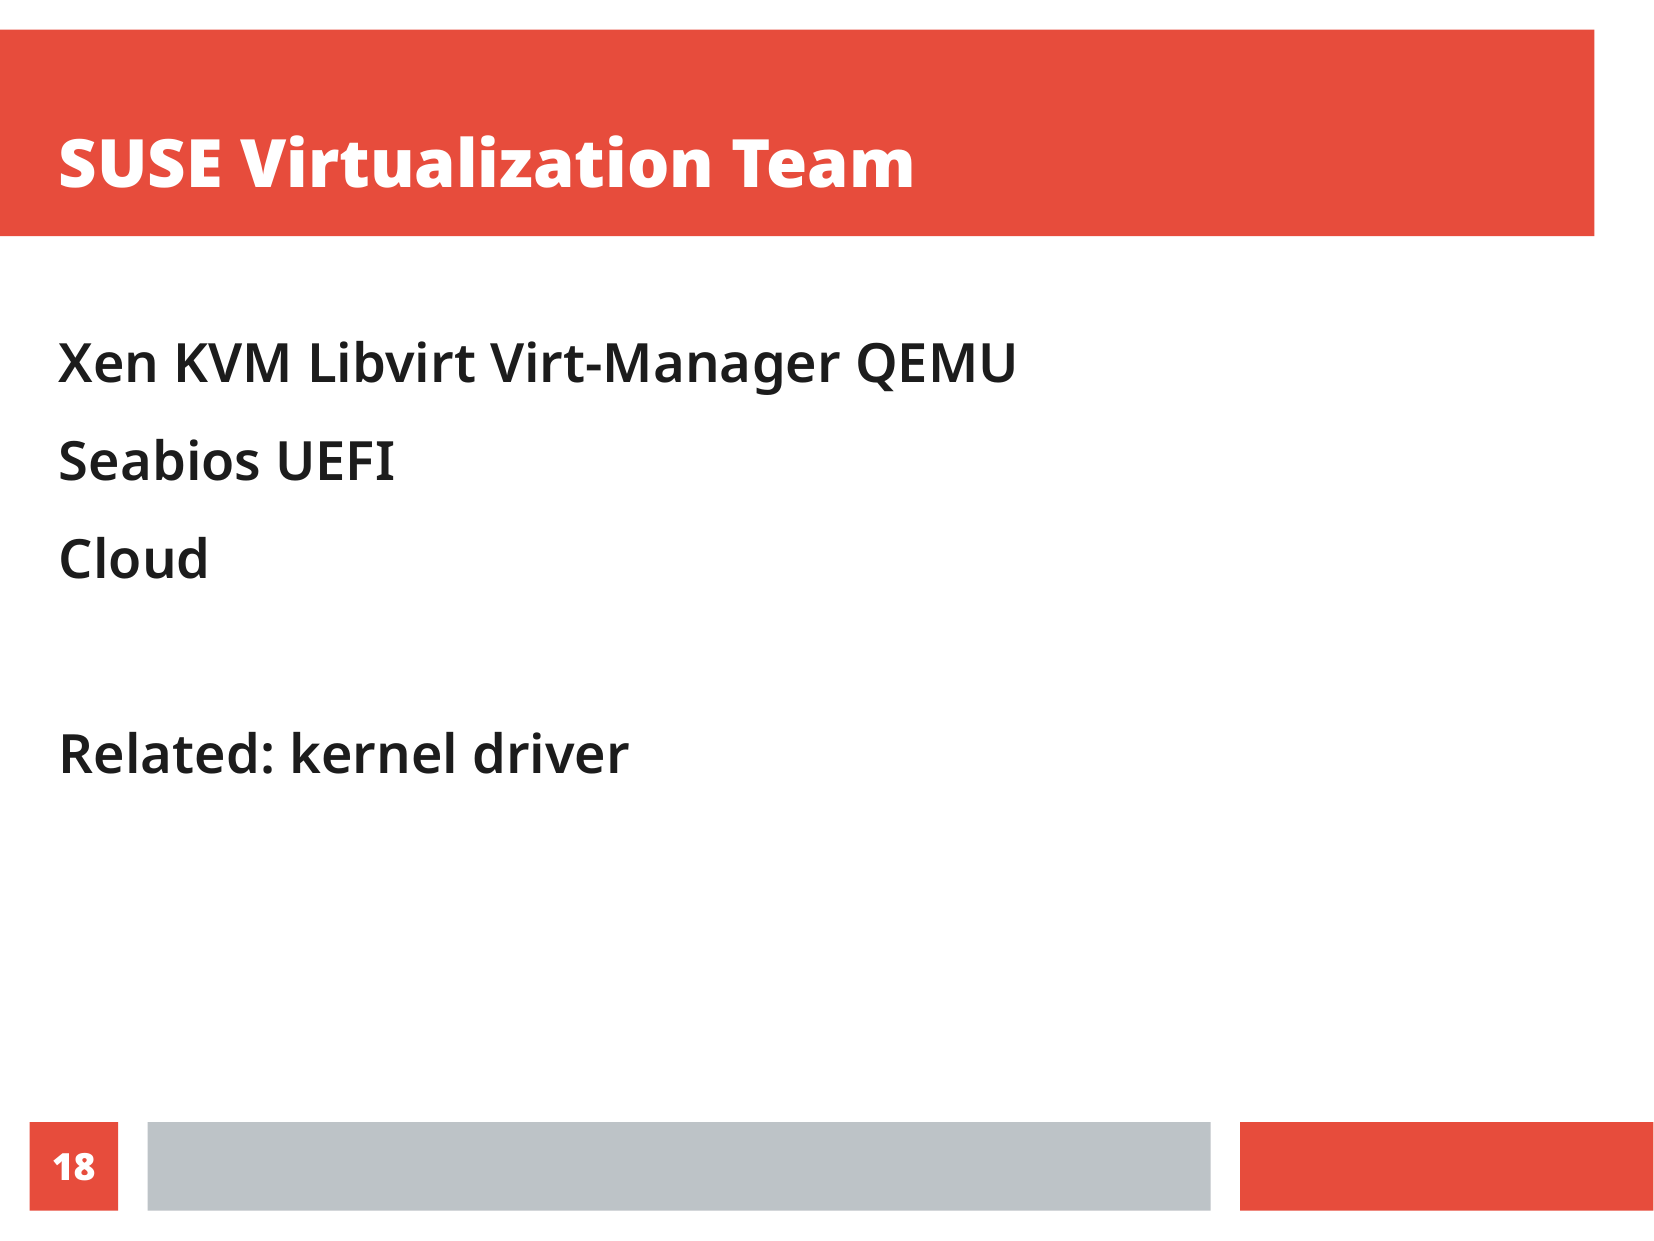

# SUSE Virtualization Team
Xen KVM Libvirt Virt-Manager QEMU
Seabios UEFI
Cloud
Related: kernel driver
18